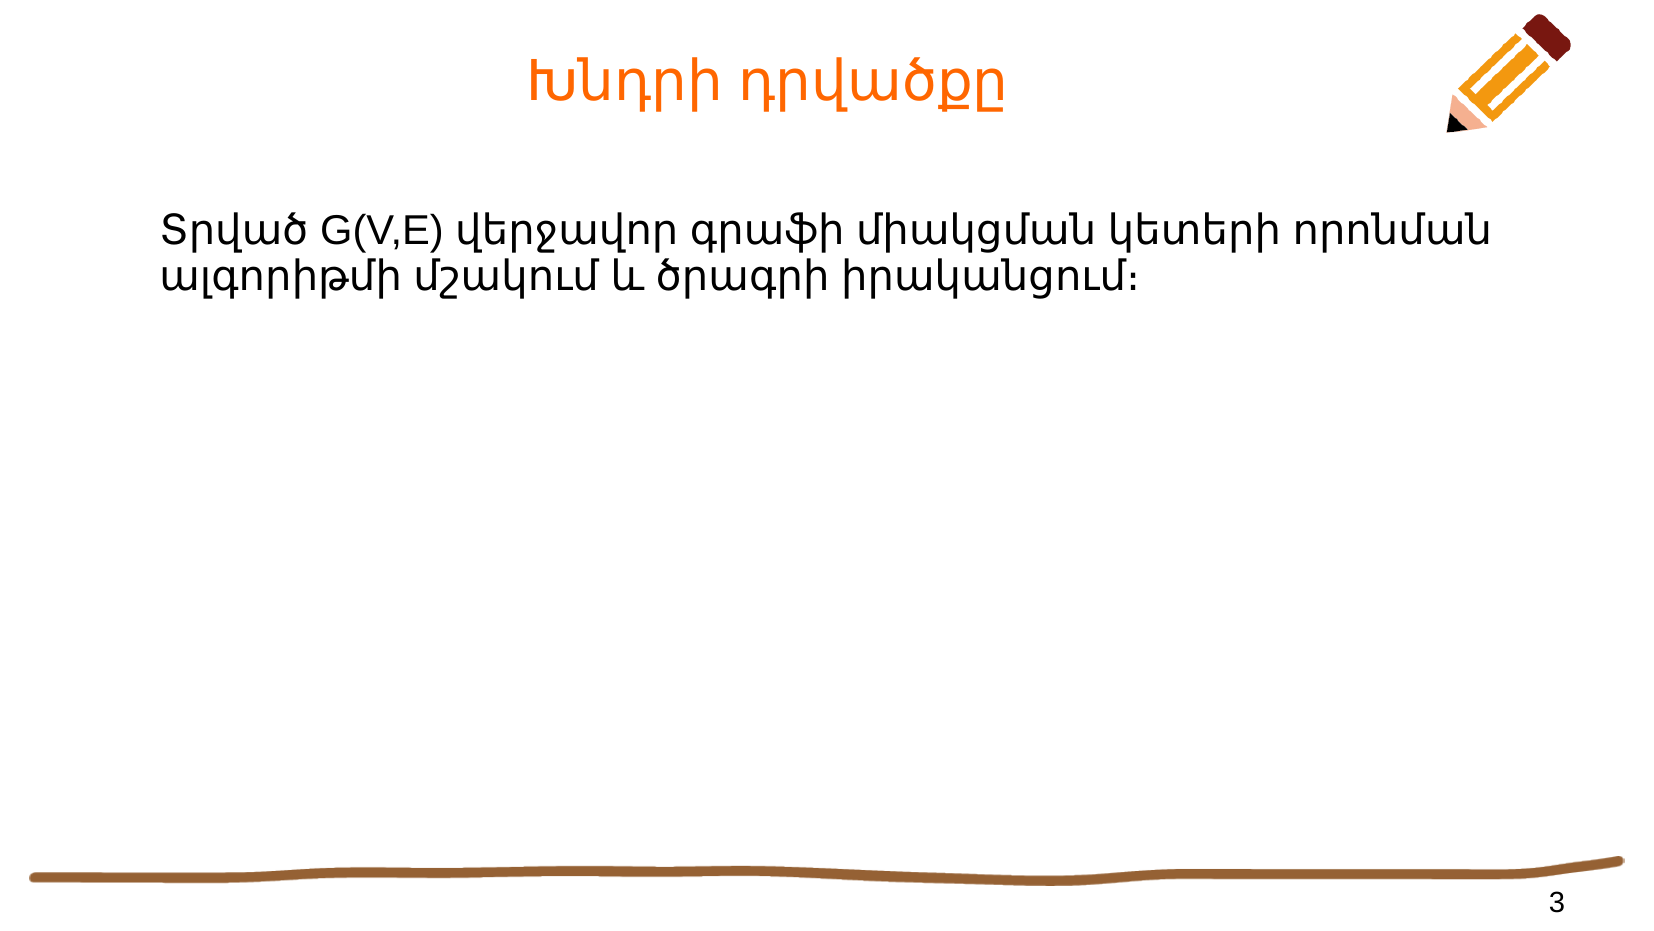

# Խնդրի դրվածքը
Տրված G(V,E) վերջավոր գրաֆի միակցման կետերի որոնման ալգորիթմի մշակում և ծրագրի իրականցում։
3